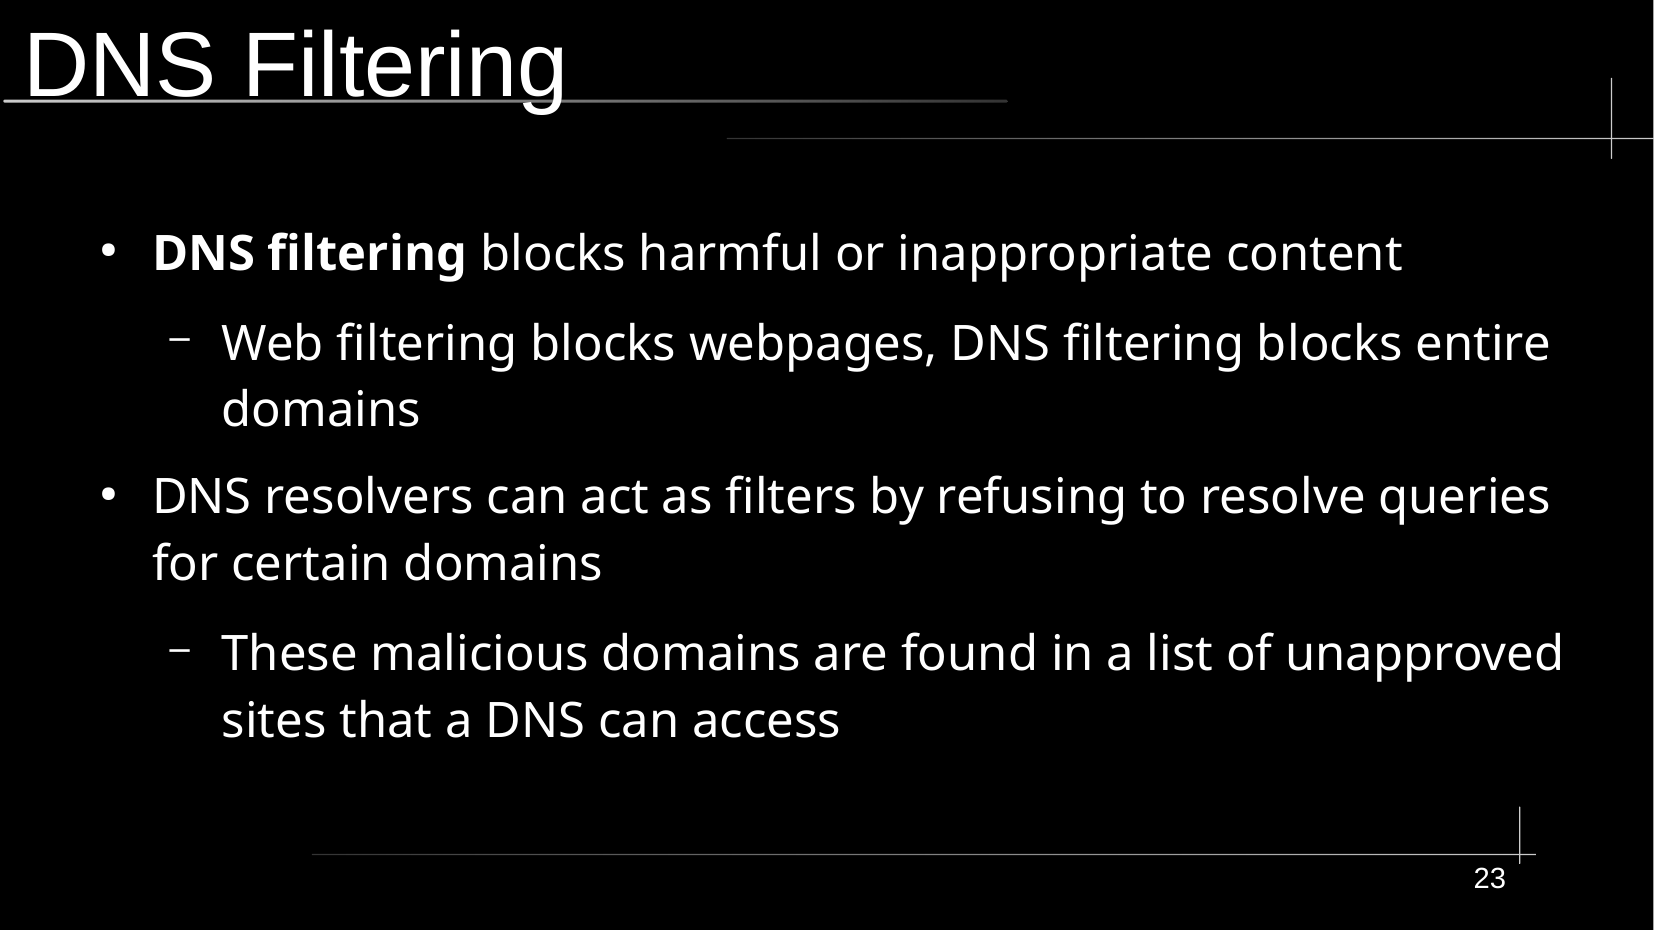

# DNS Filtering
DNS filtering blocks harmful or inappropriate content
Web filtering blocks webpages, DNS filtering blocks entire domains
DNS resolvers can act as filters by refusing to resolve queries for certain domains
These malicious domains are found in a list of unapproved sites that a DNS can access
23